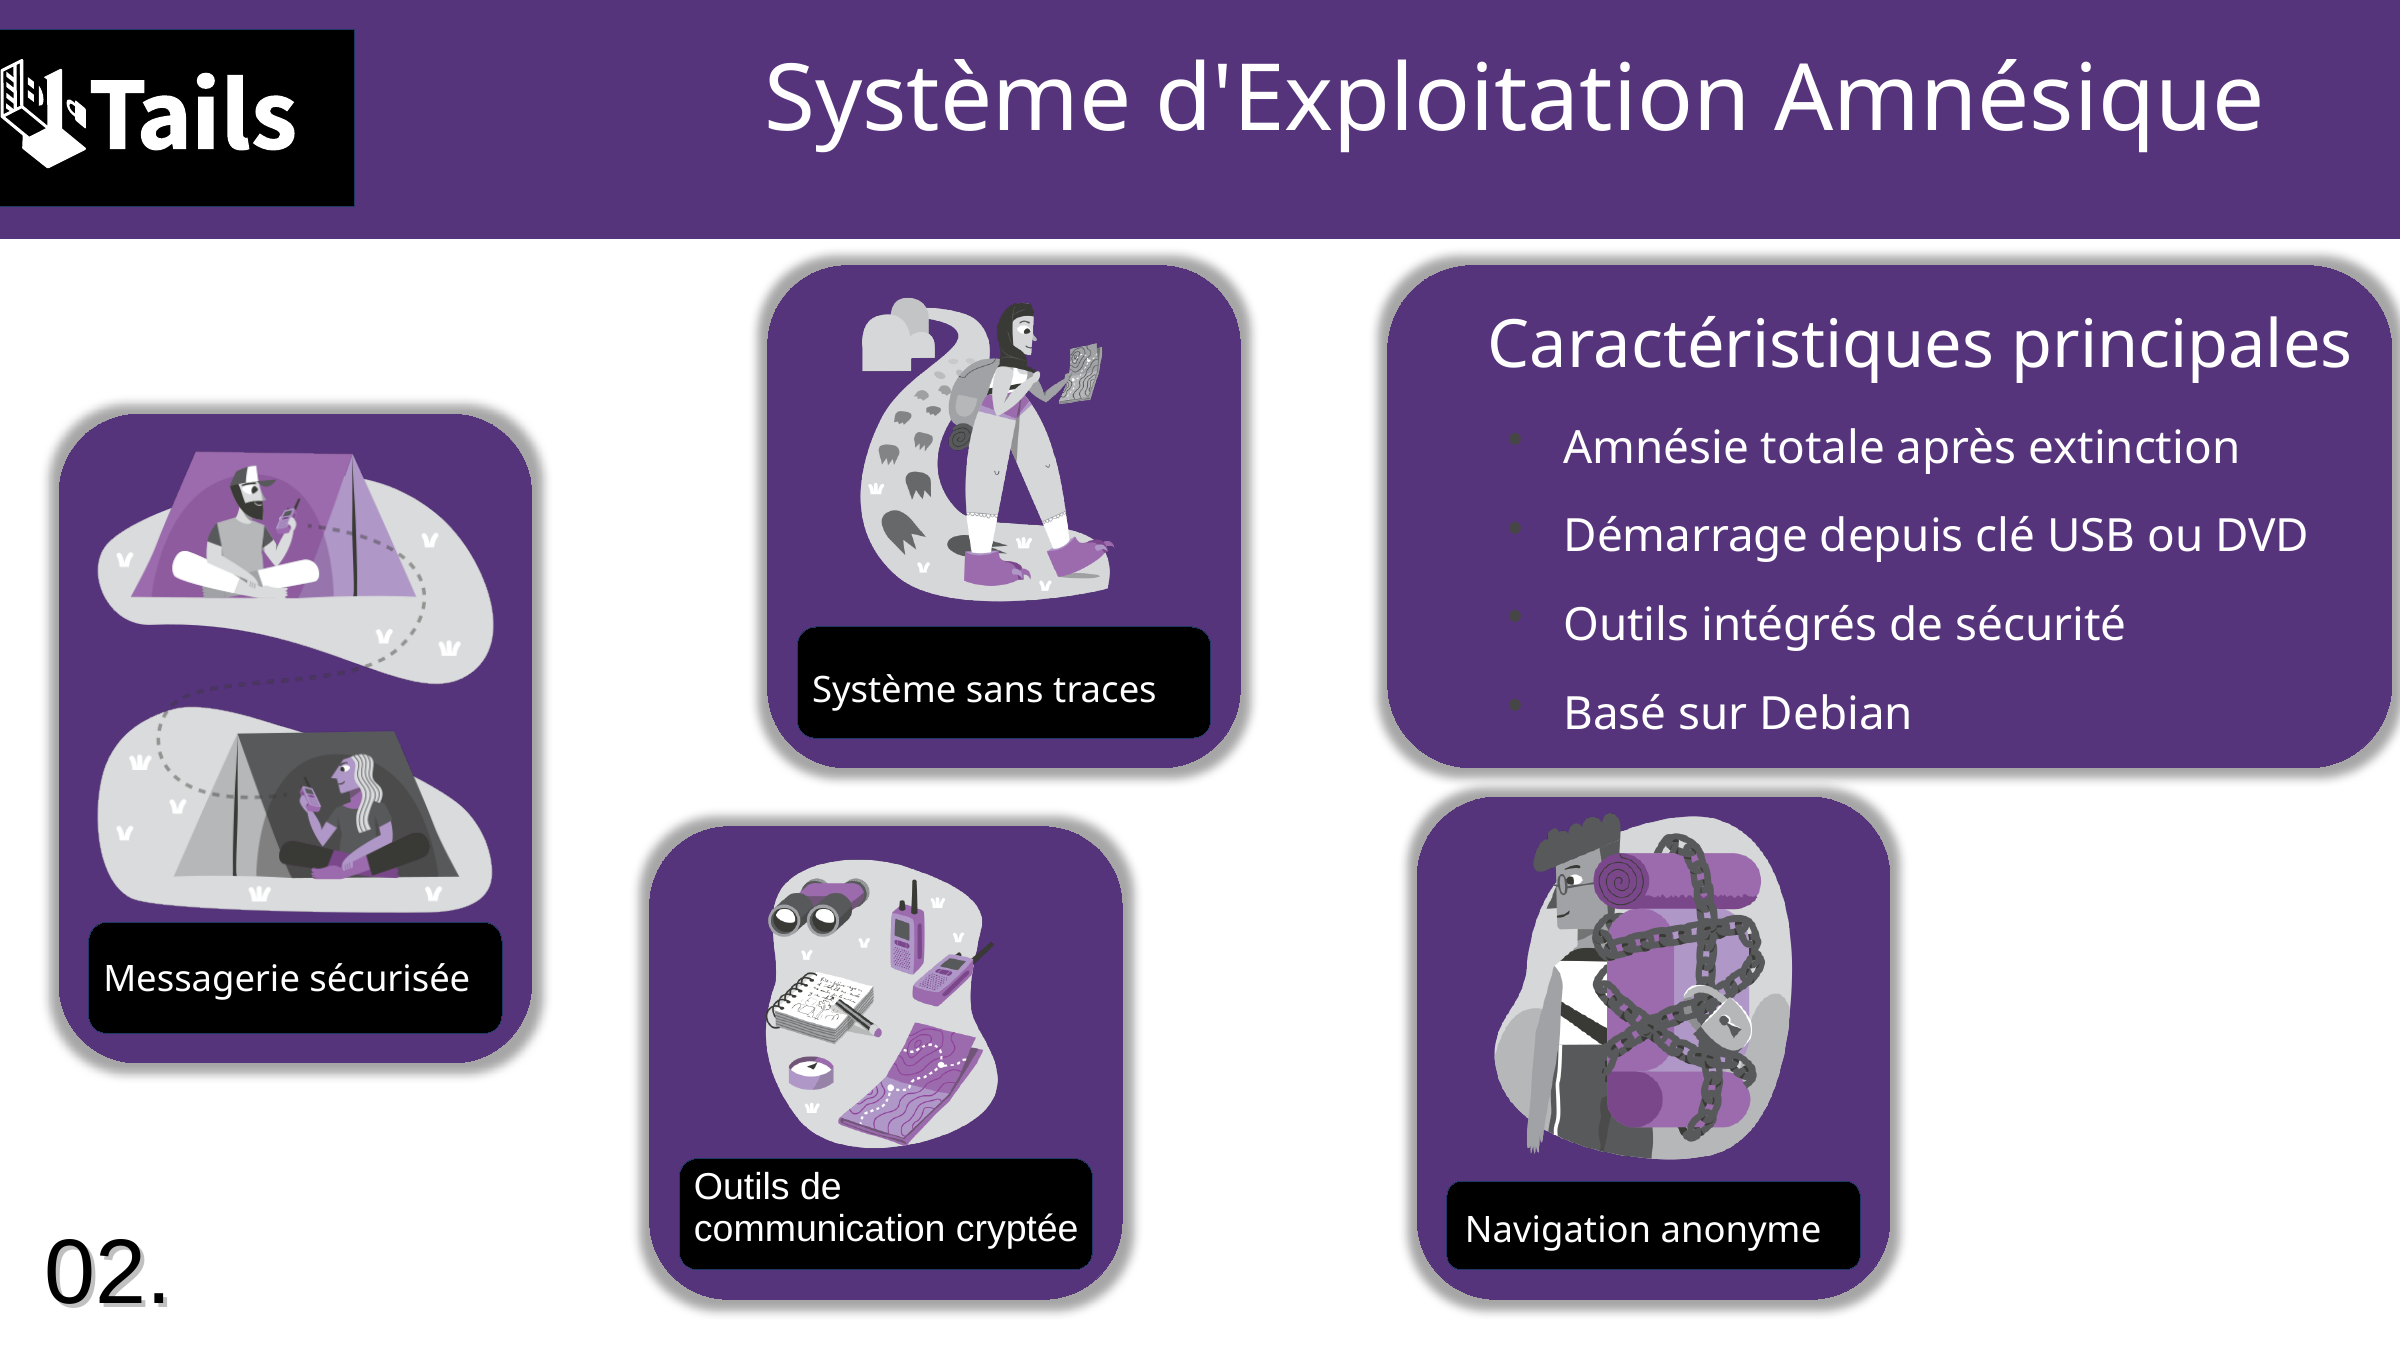

Système d'Exploitation Amnésique
Caractéristiques principales
Amnésie totale après extinction
Démarrage depuis clé USB ou DVD
Outils intégrés de sécurité
Système sans traces
Basé sur Debian
Messagerie sécurisée
Outils de
communication cryptée
Navigation anonyme
02.